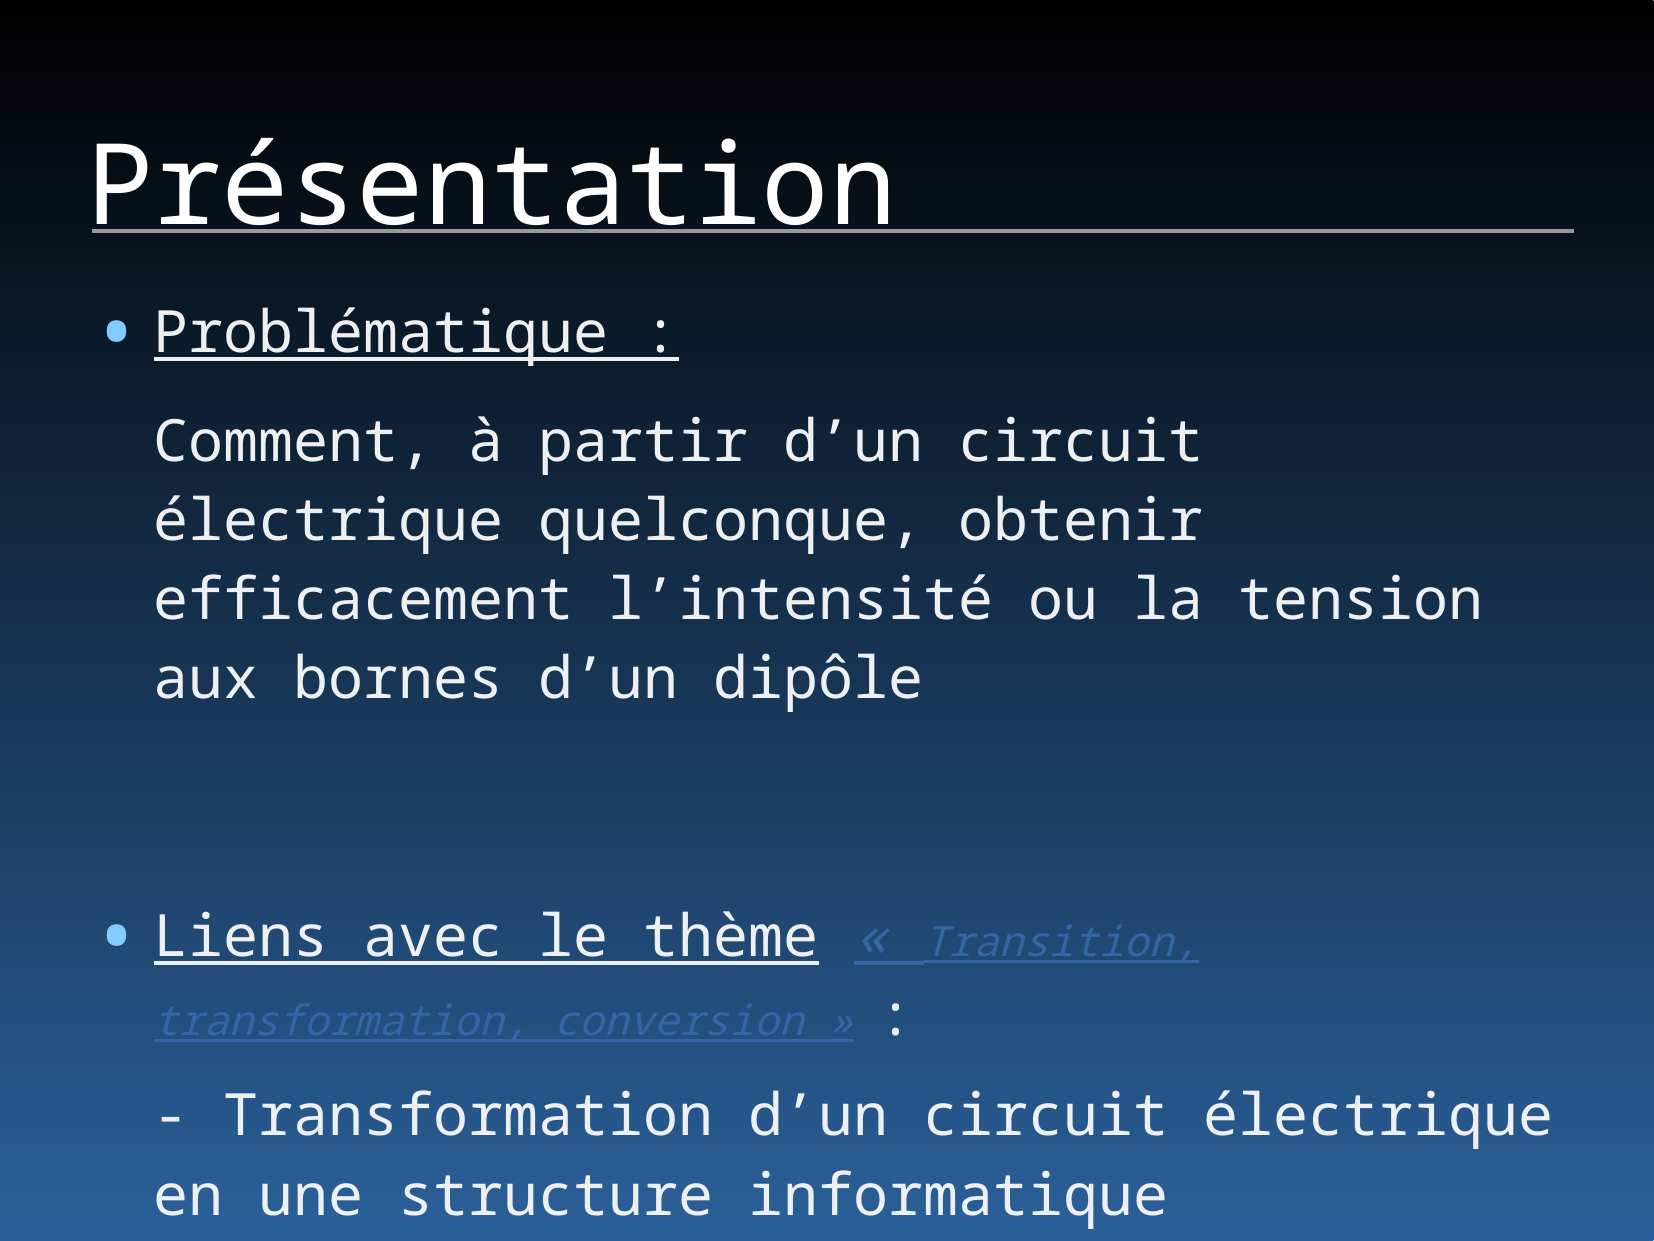

# Présentation
Problématique :
Comment, à partir d’un circuit électrique quelconque, obtenir efficacement l’intensité ou la tension aux bornes d’un dipôle
Liens avec le thème « Transition, transformation, conversion » :
- Transformation d’un circuit électrique en une structure informatique
- Transition numérique